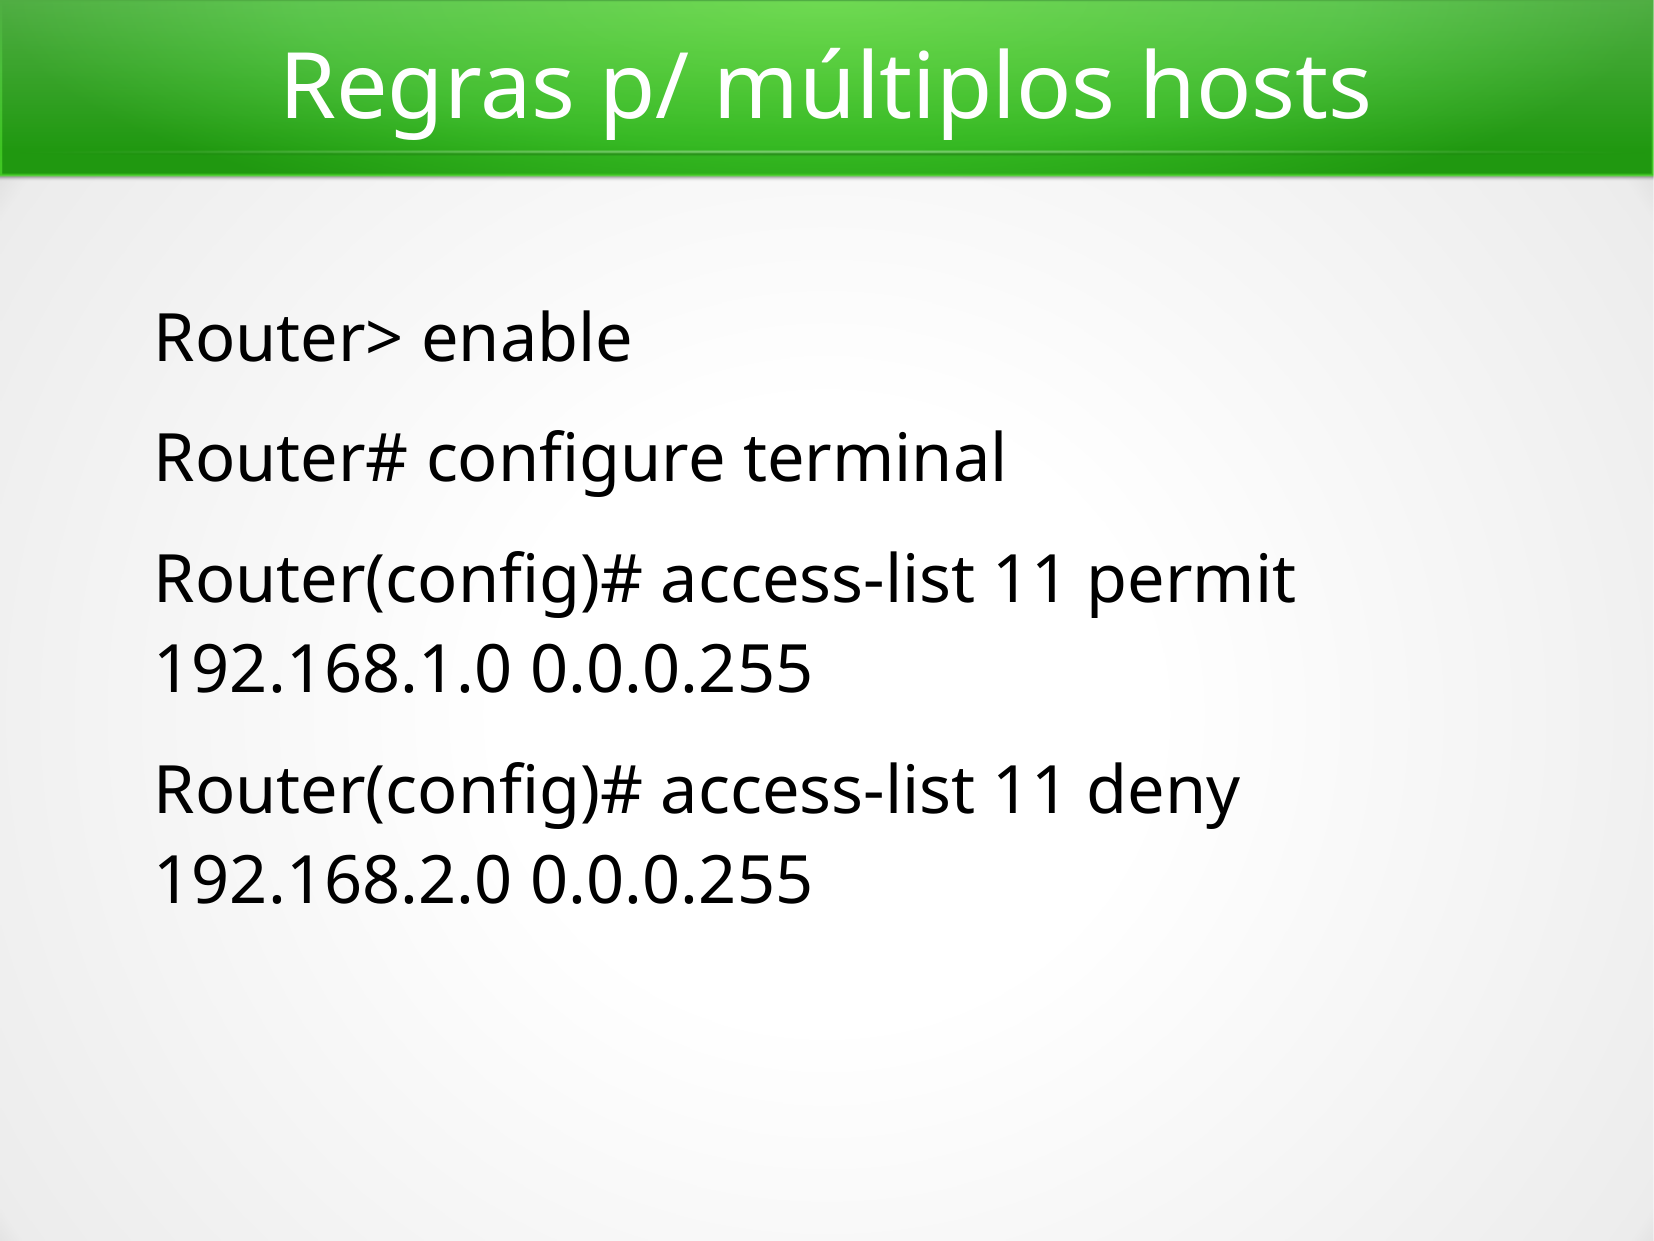

# Regras p/ múltiplos hosts
Router> enable
Router# configure terminal
Router(config)# access-list 11 permit 192.168.1.0 0.0.0.255
Router(config)# access-list 11 deny 192.168.2.0 0.0.0.255